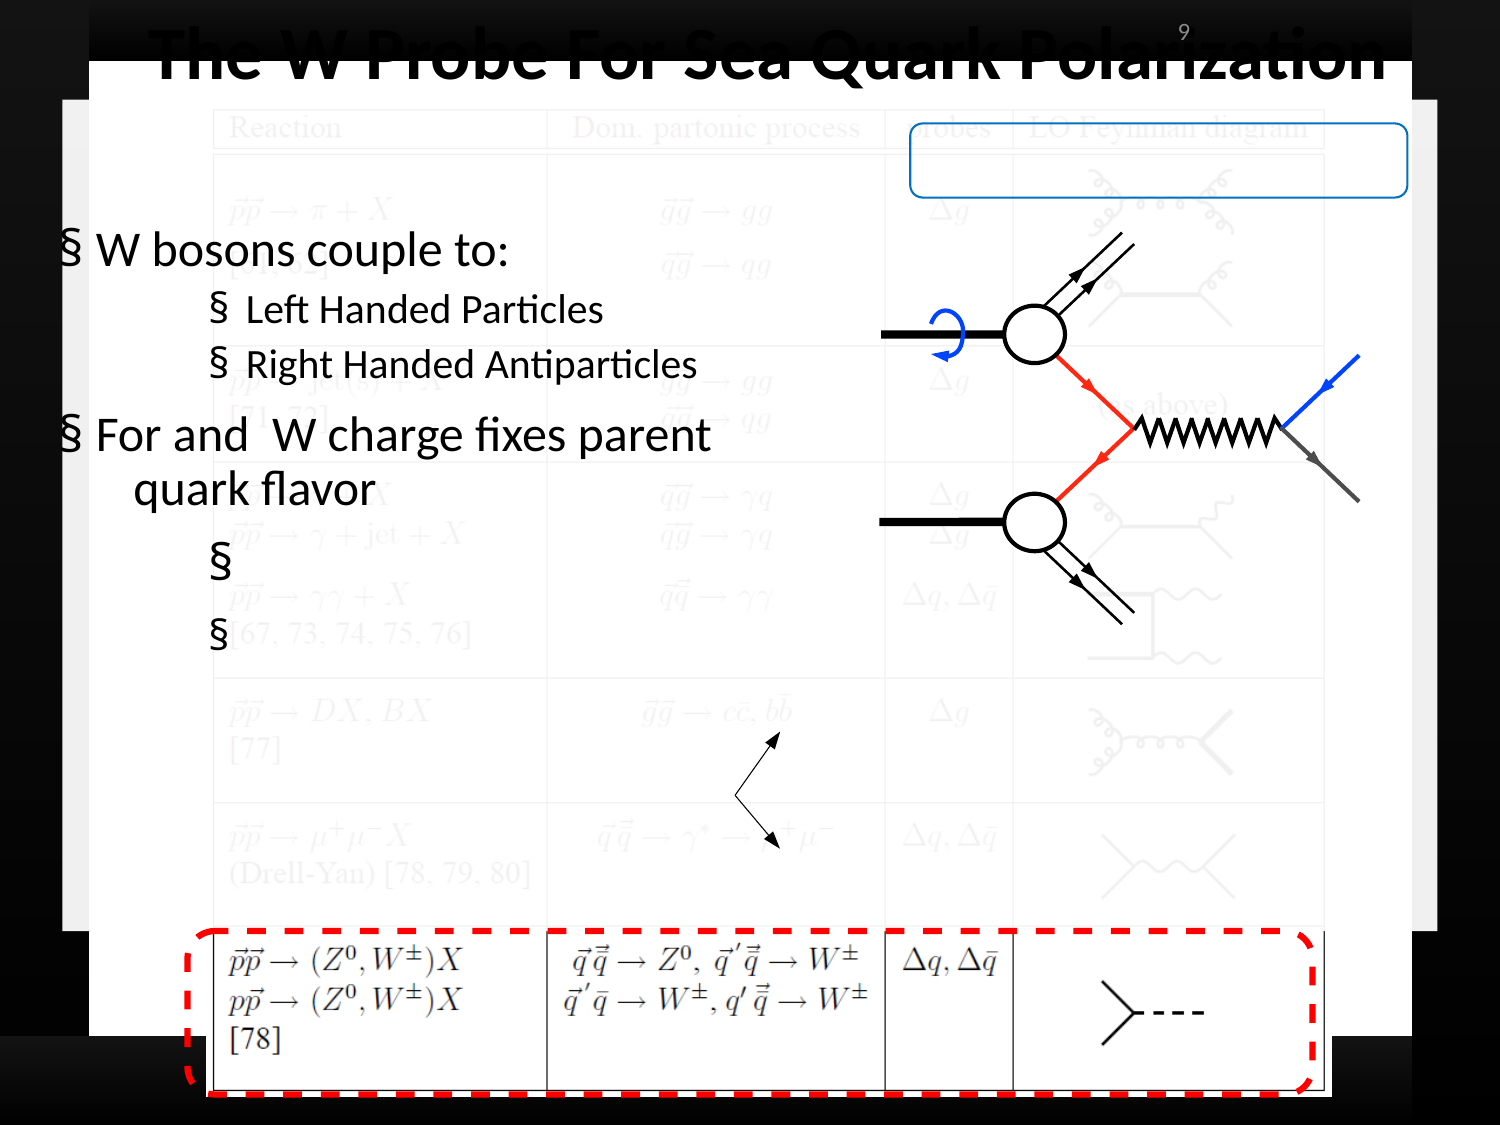

The W Probe For Sea Quark Polarization
9
W bosons couple to:
Left Handed Particles
Right Handed Antiparticles
For and W charge fixes parent quark flavor